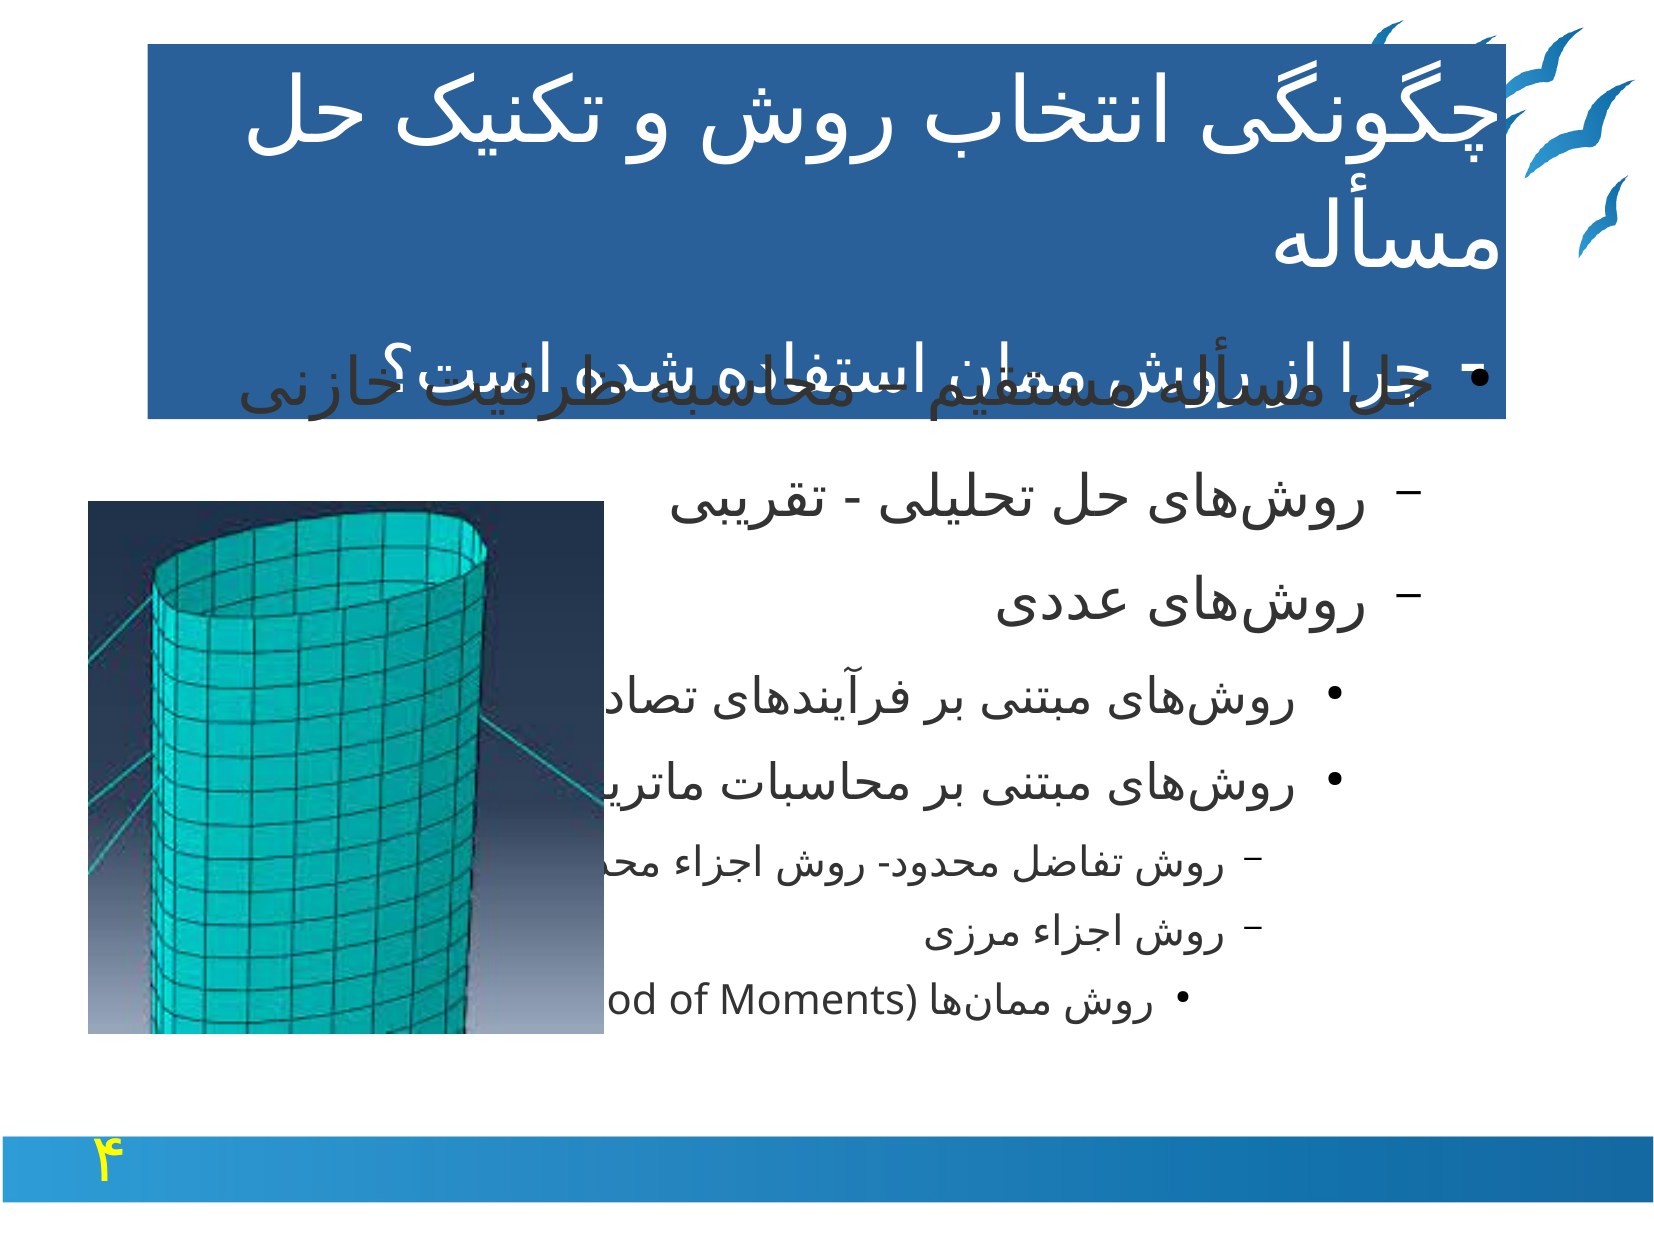

# چگونگی انتخاب روش و تکنیک حل مسأله - چرا از روش ممان استفاده شده است؟
حل مسأله مستقیم – محاسبه ظرفیت خازنی
روش‌های حل تحلیلی - تقریبی
روش‌های عددی
روش‌های مبتنی بر فرآیند‌های تصادفی
روش‌های مبتنی بر محاسبات ماتریسی
روش تفاضل محدود	- روش اجزاء محدود
روش اجزاء مرزی
روش ممان‌ها (Method of Moments)
 ۴